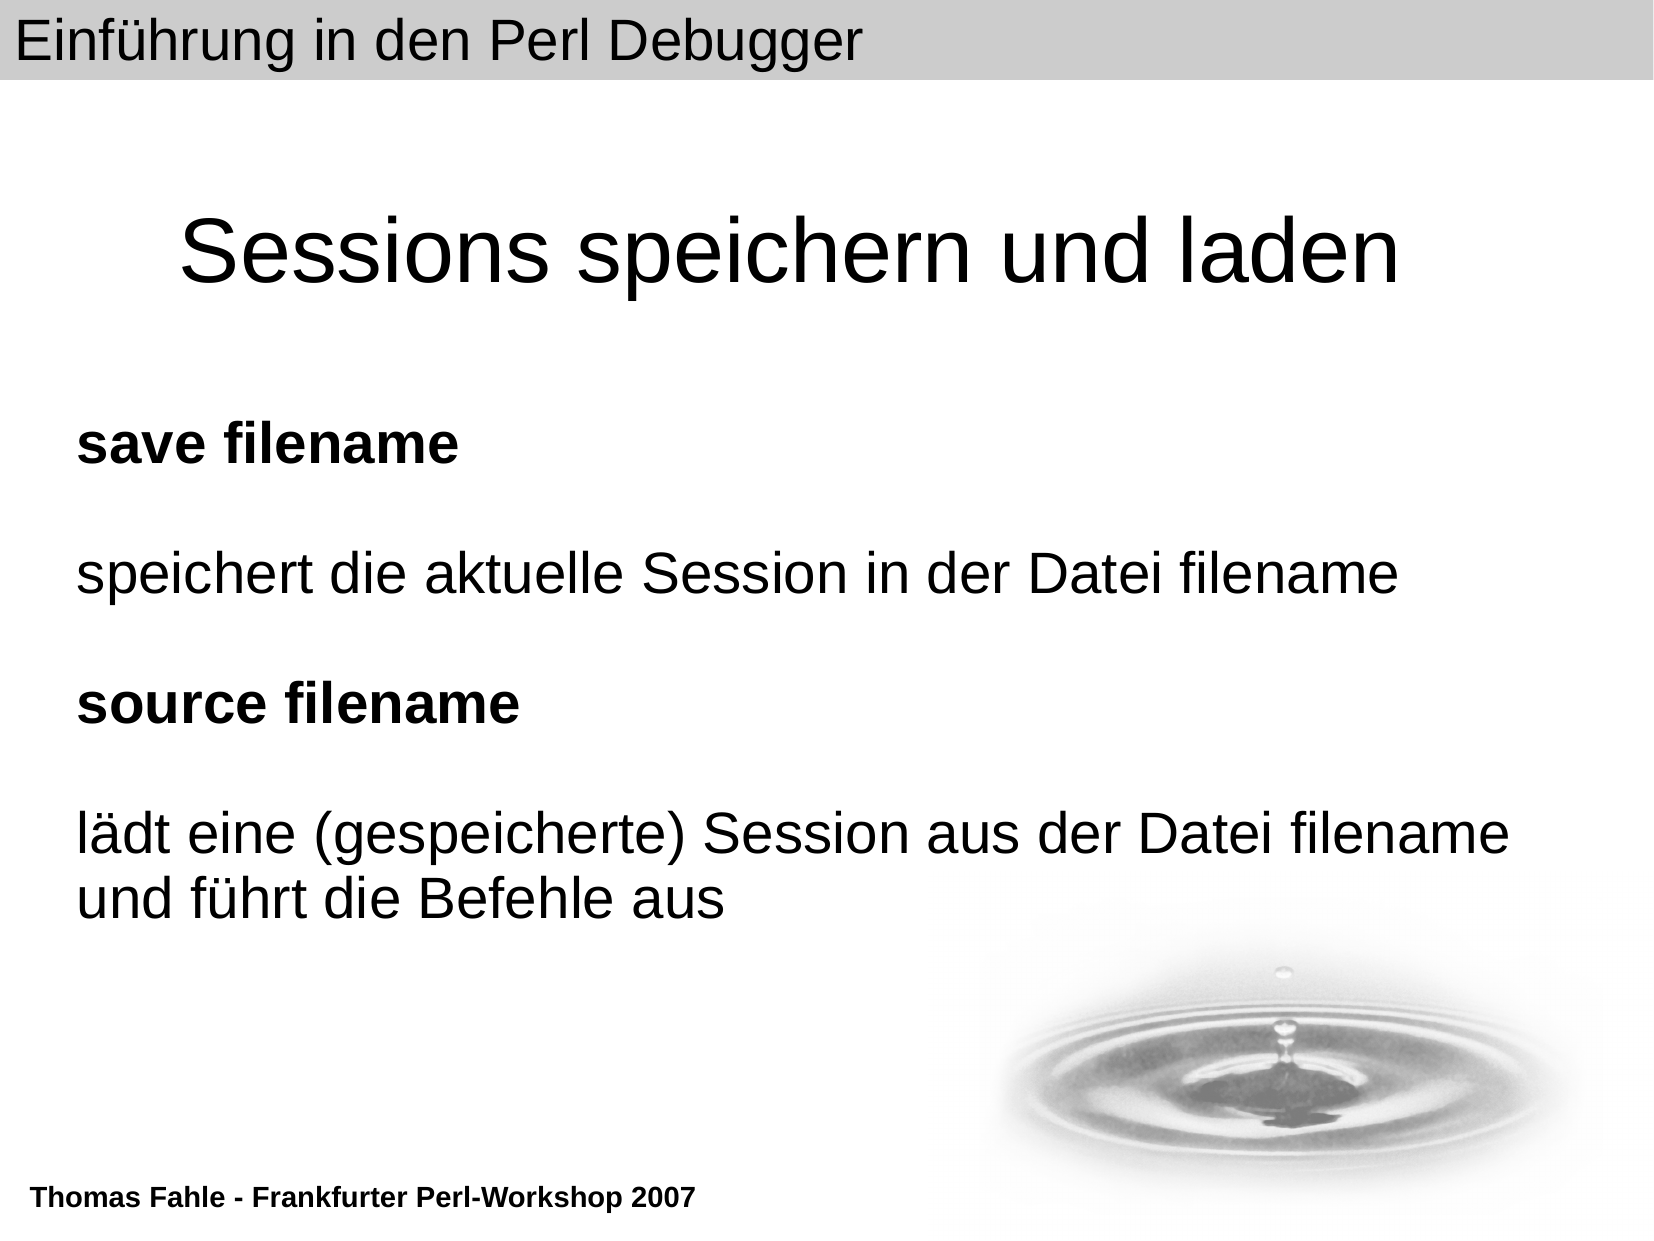

# Sessions speichern und laden
save filename
speichert die aktuelle Session in der Datei filename
source filename
lädt eine (gespeicherte) Session aus der Datei filename und führt die Befehle aus